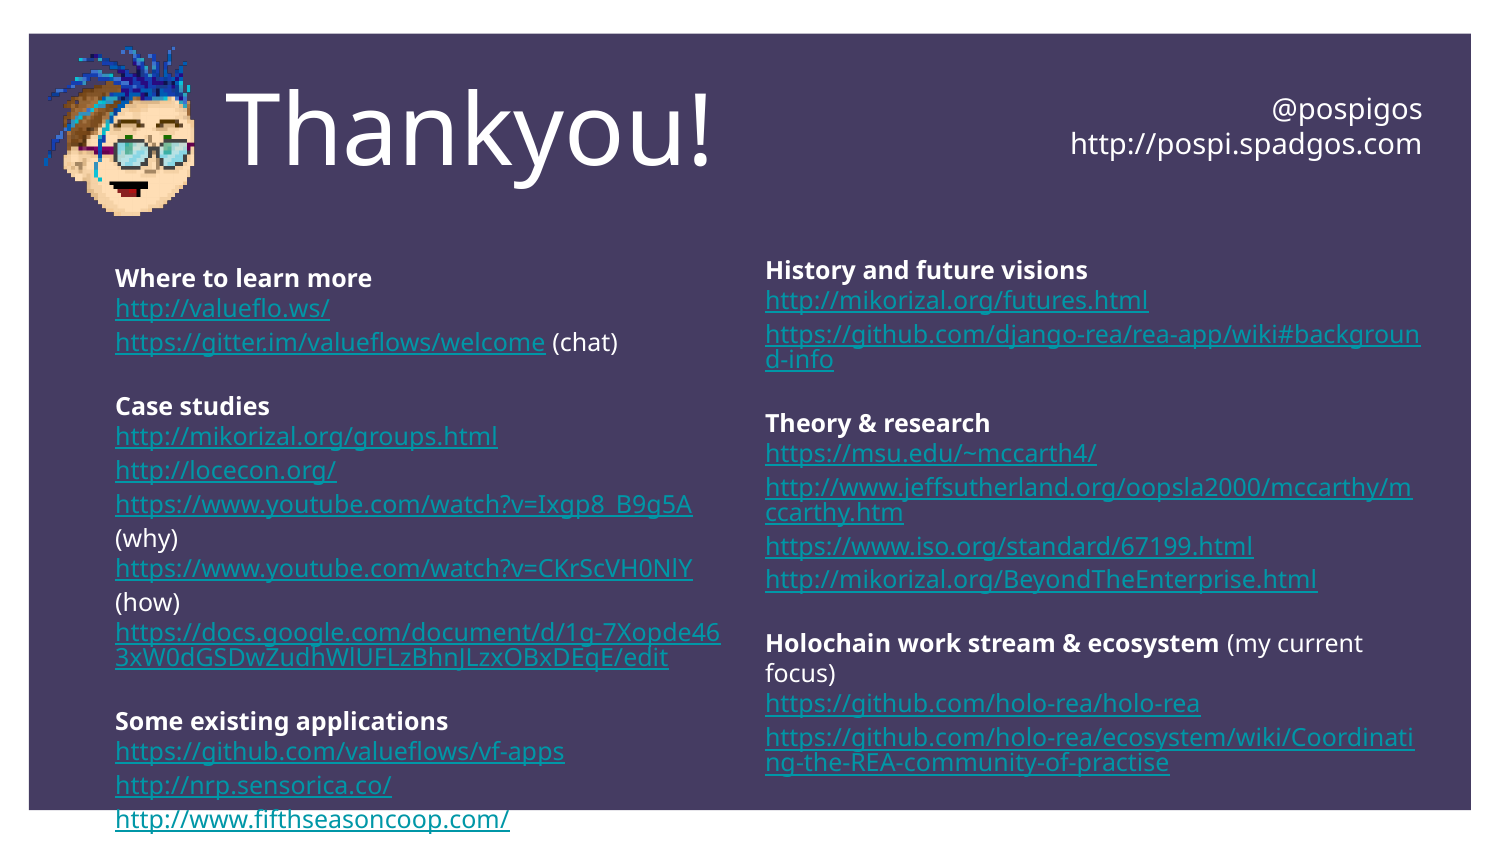

Thankyou!
# @pospigos
http://pospi.spadgos.com
History and future visions
http://mikorizal.org/futures.html
https://github.com/django-rea/rea-app/wiki#background-info
Theory & research
https://msu.edu/~mccarth4/
http://www.jeffsutherland.org/oopsla2000/mccarthy/mccarthy.htm
https://www.iso.org/standard/67199.html
http://mikorizal.org/BeyondTheEnterprise.html
Holochain work stream & ecosystem (my current focus)
https://github.com/holo-rea/holo-rea
https://github.com/holo-rea/ecosystem/wiki/Coordinating-the-REA-community-of-practise
Where to learn more
http://valueflo.ws/
https://gitter.im/valueflows/welcome (chat)
Case studies
http://mikorizal.org/groups.html
http://locecon.org/
https://www.youtube.com/watch?v=Ixgp8_B9g5A (why)
https://www.youtube.com/watch?v=CKrScVH0NlY (how)
https://docs.google.com/document/d/1g-7Xopde463xW0dGSDwZudhWlUFLzBhnJLzxOBxDEqE/edit
Some existing applications
https://github.com/valueflows/vf-apps
http://nrp.sensorica.co/
http://www.fifthseasoncoop.com/